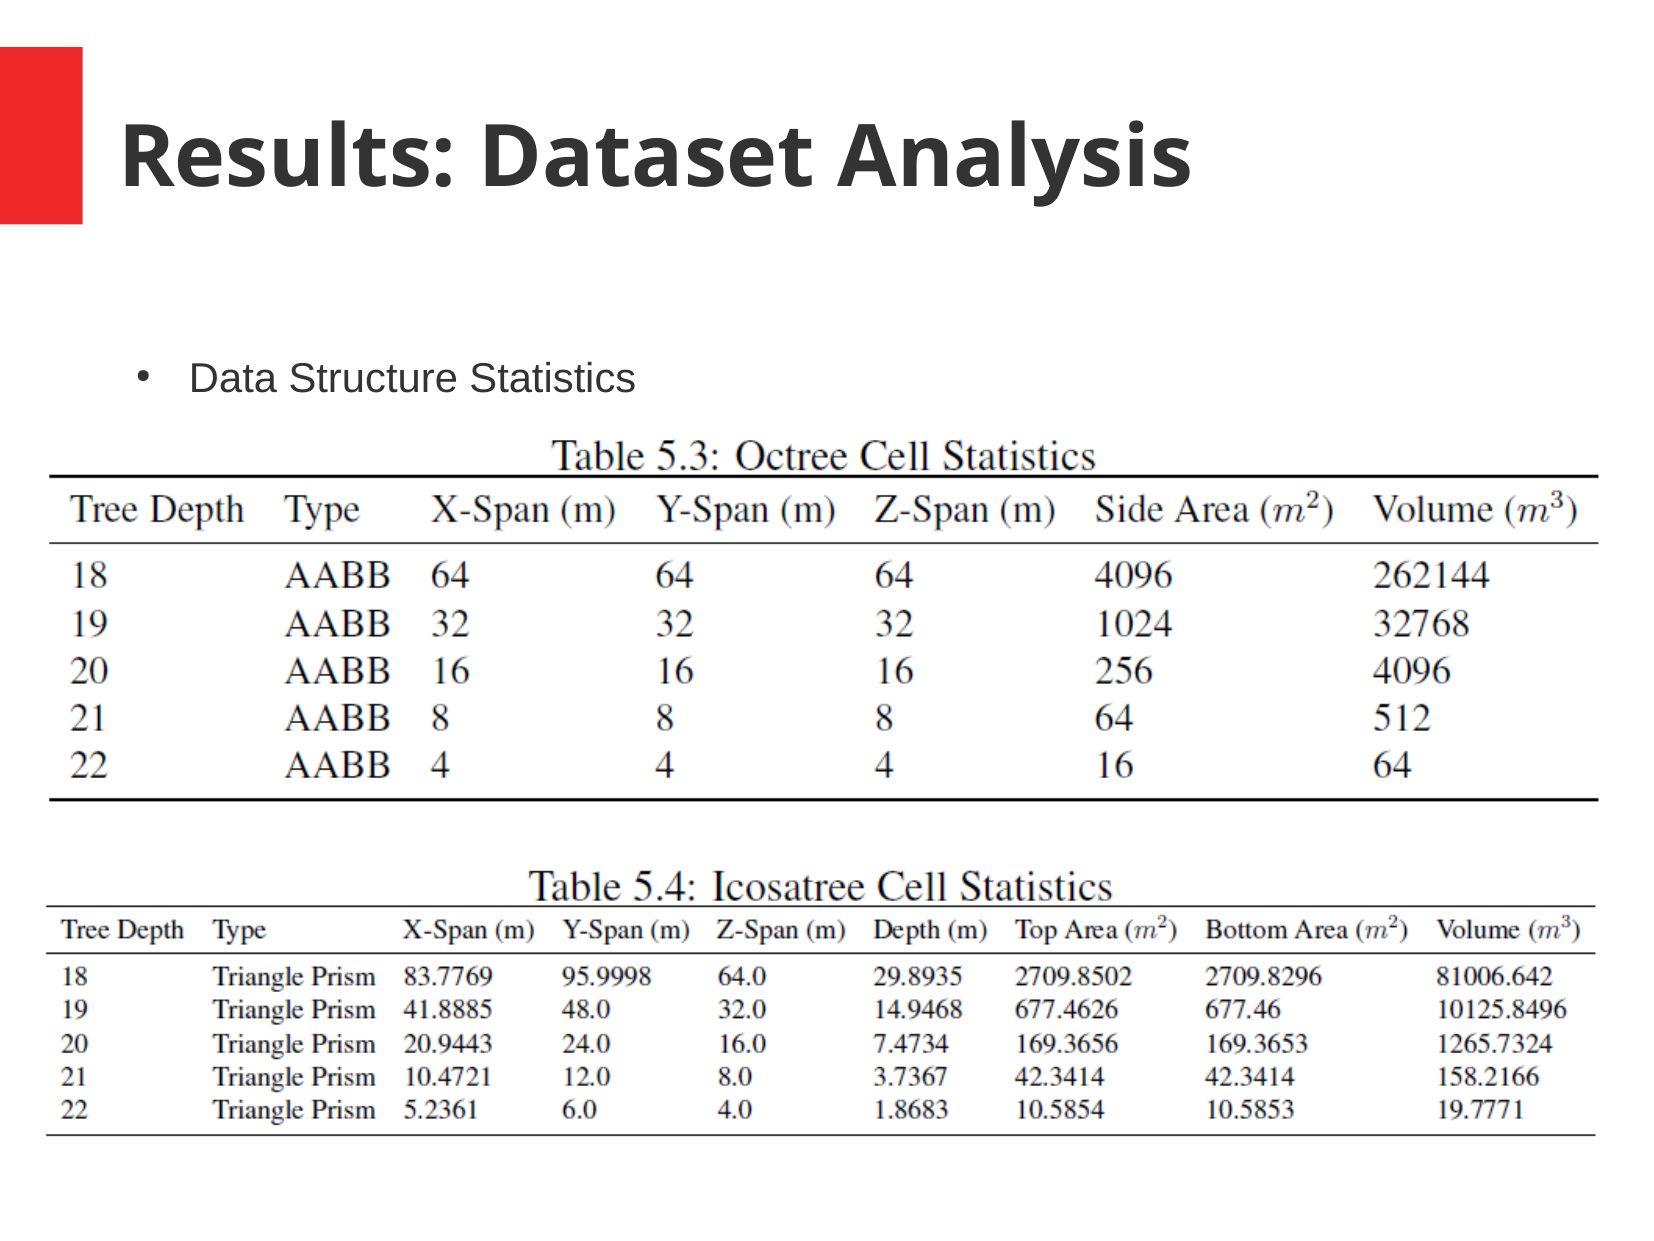

# Results: Dataset Analysis
Data Structure Statistics